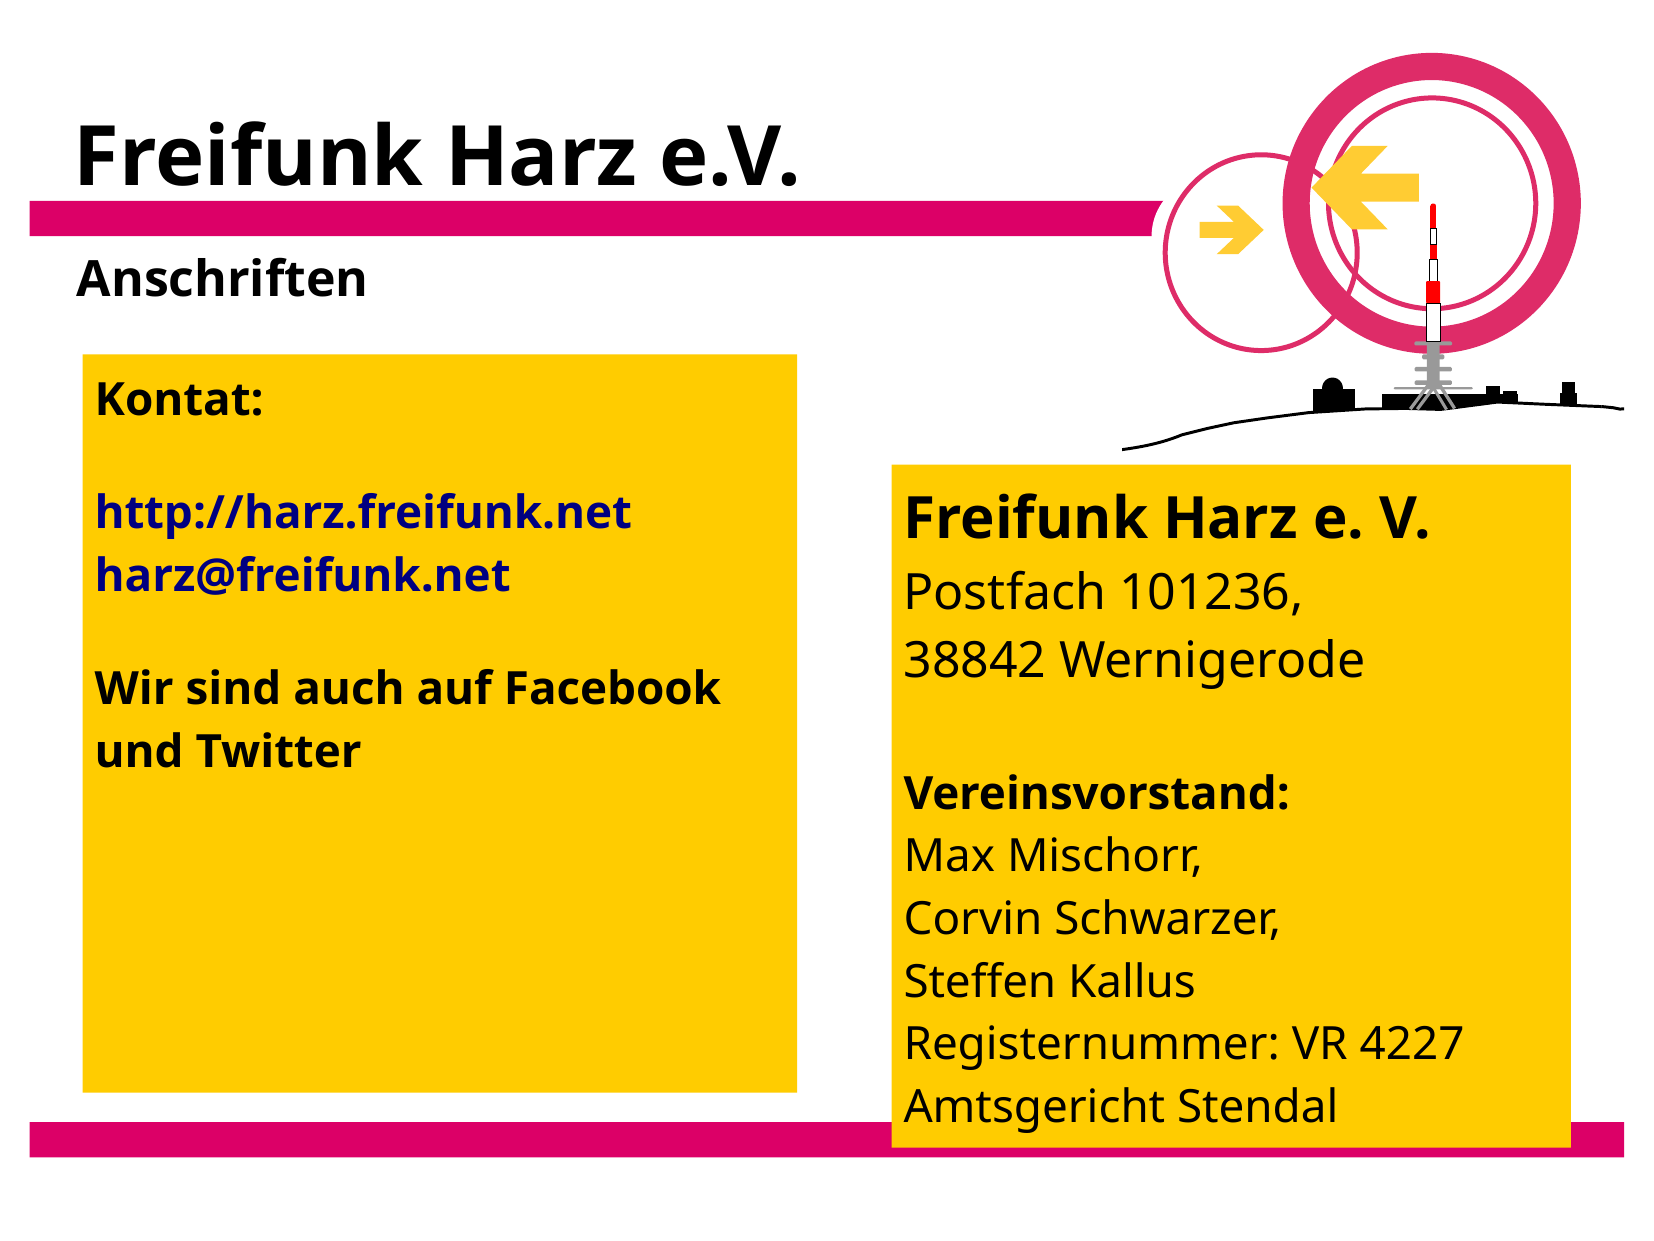

Anschriften
# Kontat:
http://harz.freifunk.net
harz@freifunk.net
Wir sind auch auf Facebook und Twitter
Freifunk Harz e. V.
Postfach 101236,
38842 Wernigerode
Vereinsvorstand:
Max Mischorr,
Corvin Schwarzer,
Steffen Kallus
Registernummer: VR 4227 Amtsgericht Stendal